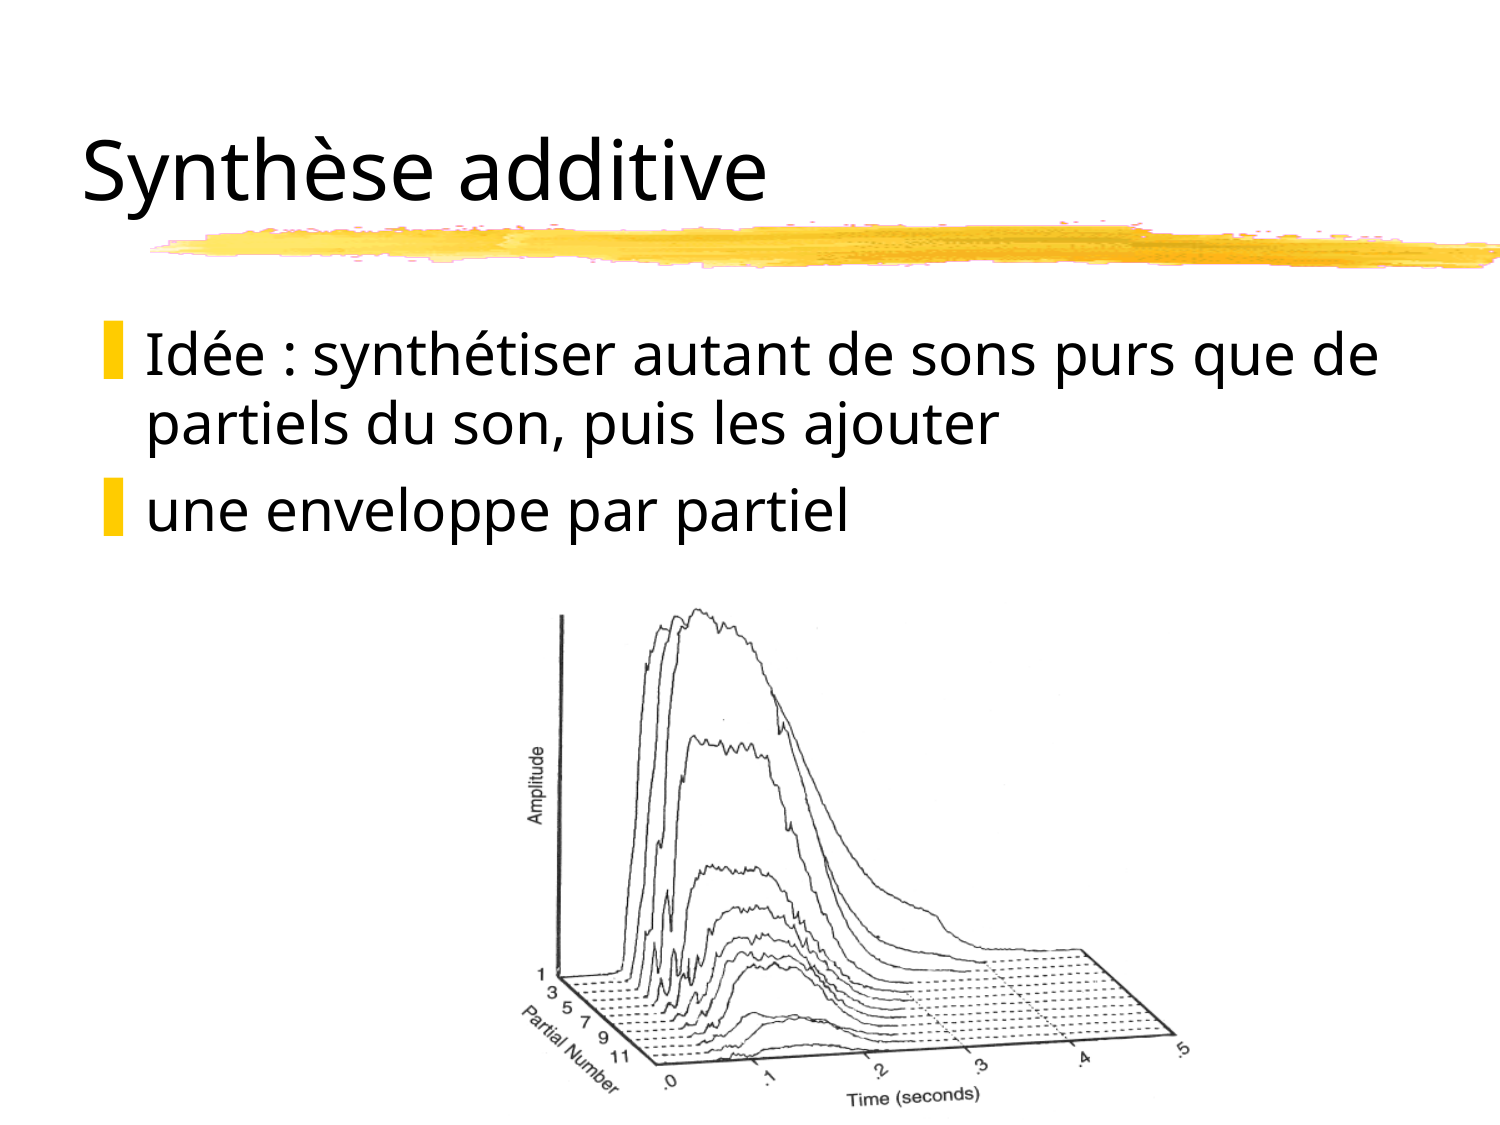

# Synthèse additive
Idée : synthétiser autant de sons purs que de partiels du son, puis les ajouter
une enveloppe par partiel
44